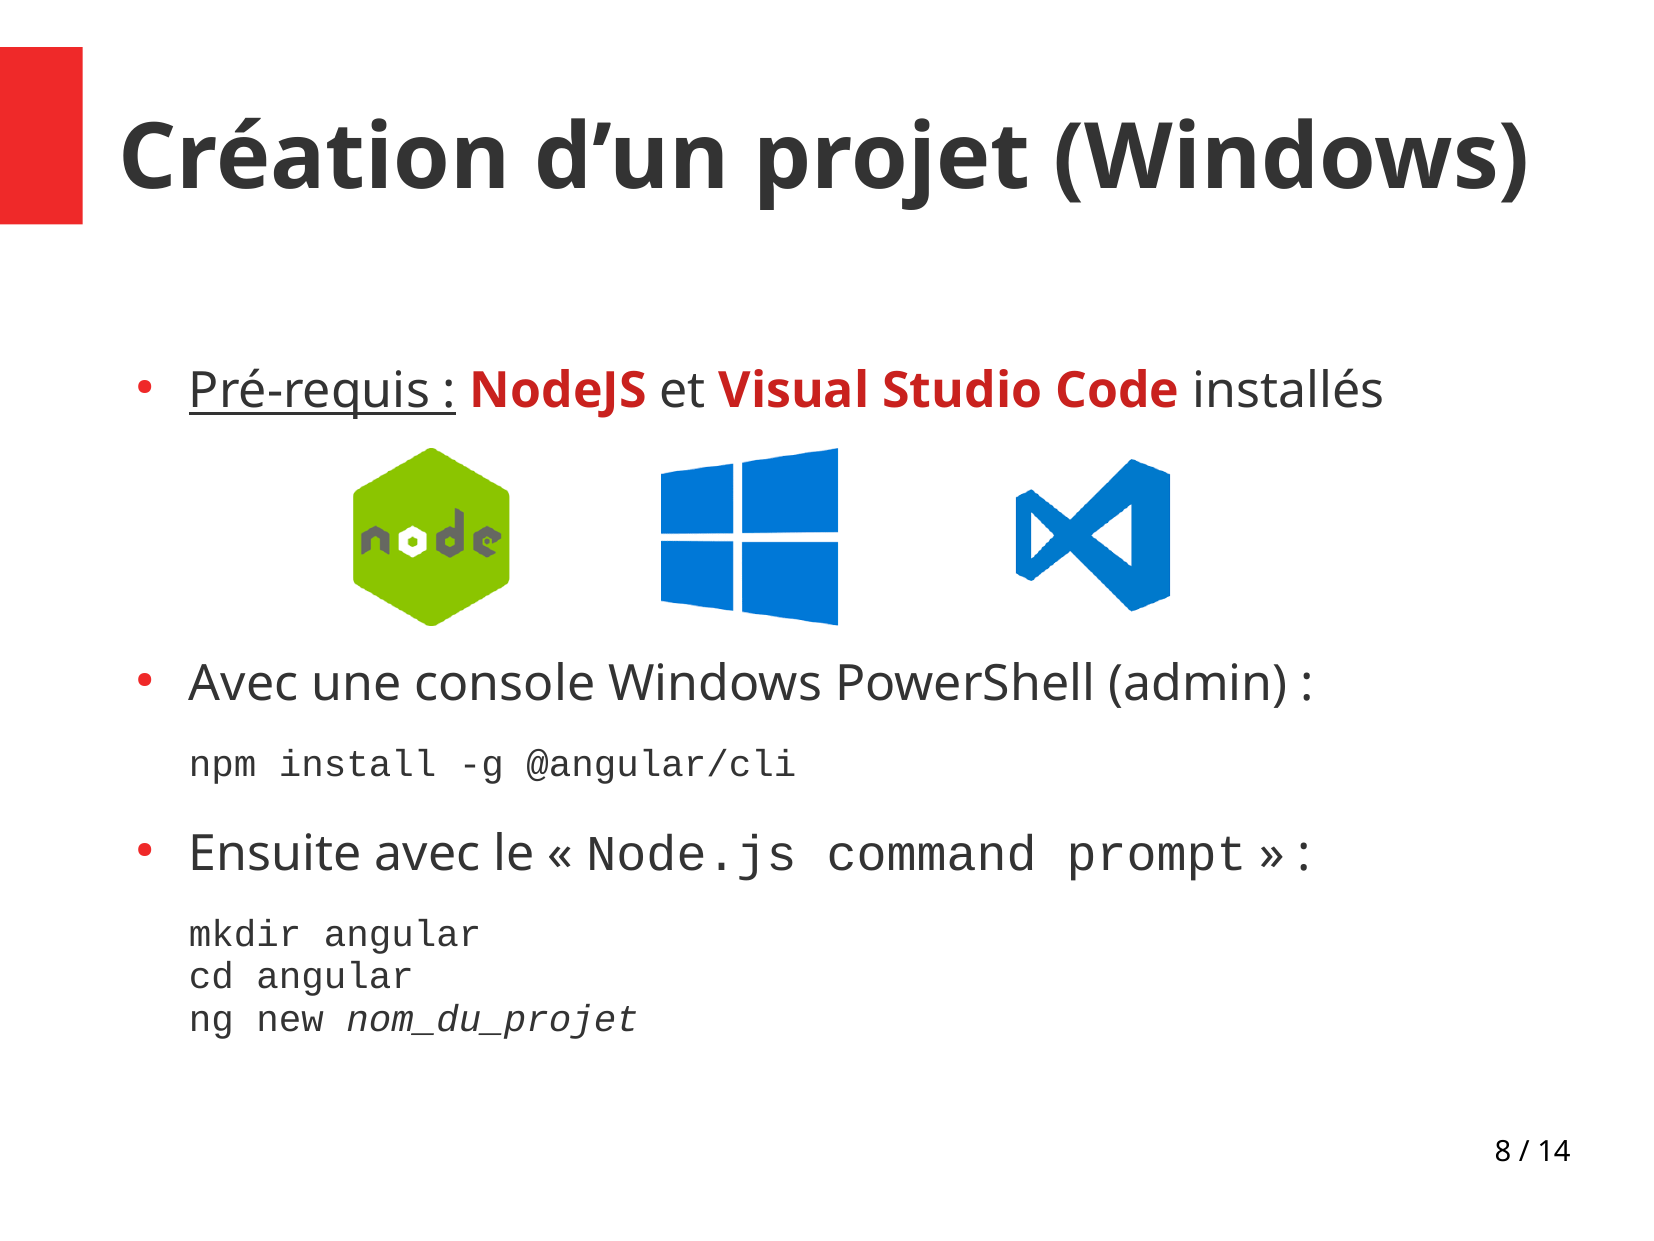

# Création d’un projet (Windows)
Pré-requis : NodeJS et Visual Studio Code installés
Avec une console Windows PowerShell (admin) :
npm install -g @angular/cli
Ensuite avec le « Node.js command prompt » :
mkdir angular
cd angular
ng new nom_du_projet
8